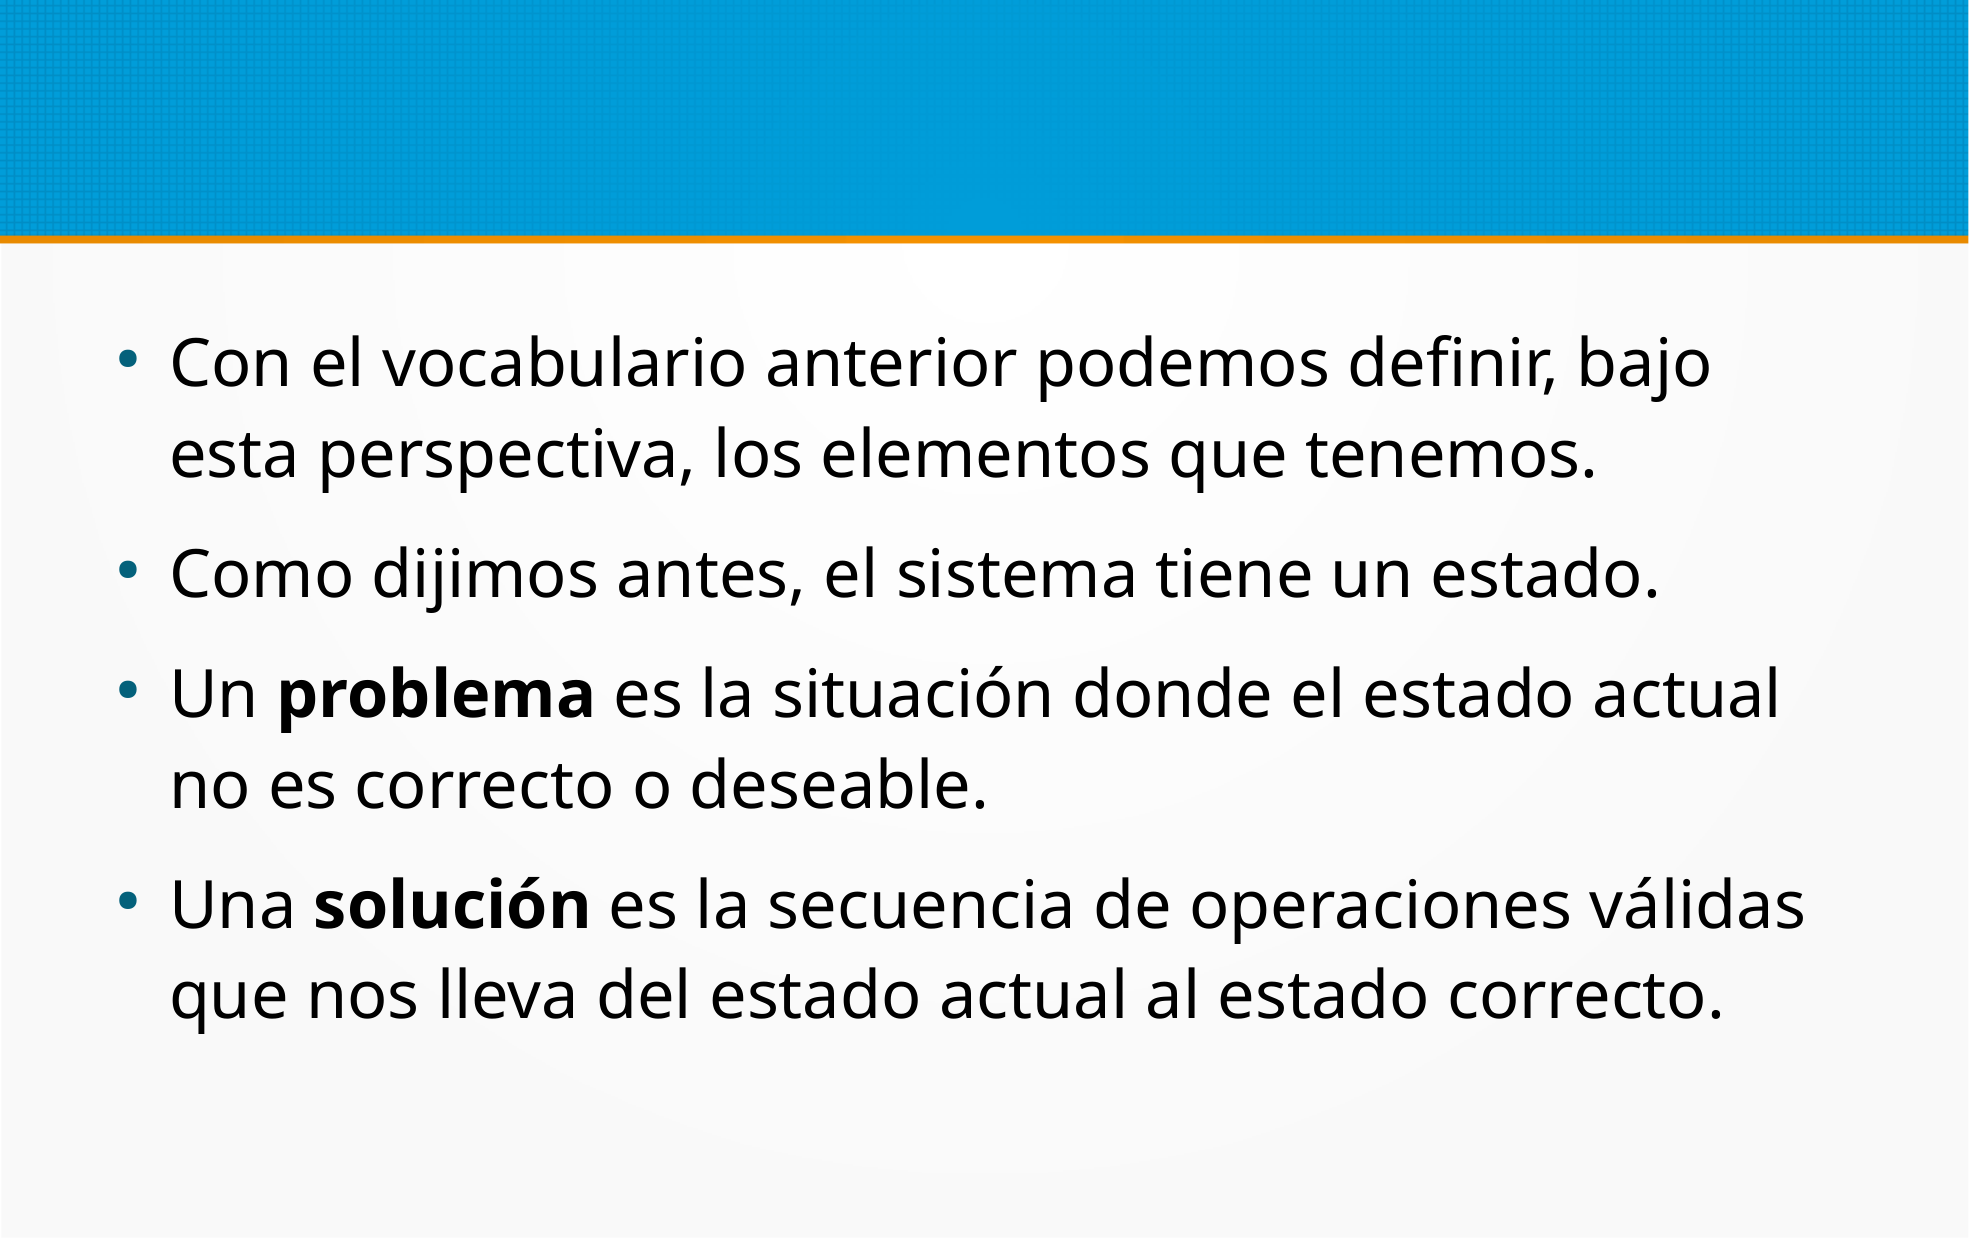

#
Con el vocabulario anterior podemos definir, bajo esta perspectiva, los elementos que tenemos.
Como dijimos antes, el sistema tiene un estado.
Un problema es la situación donde el estado actual no es correcto o deseable.
Una solución es la secuencia de operaciones válidas que nos lleva del estado actual al estado correcto.